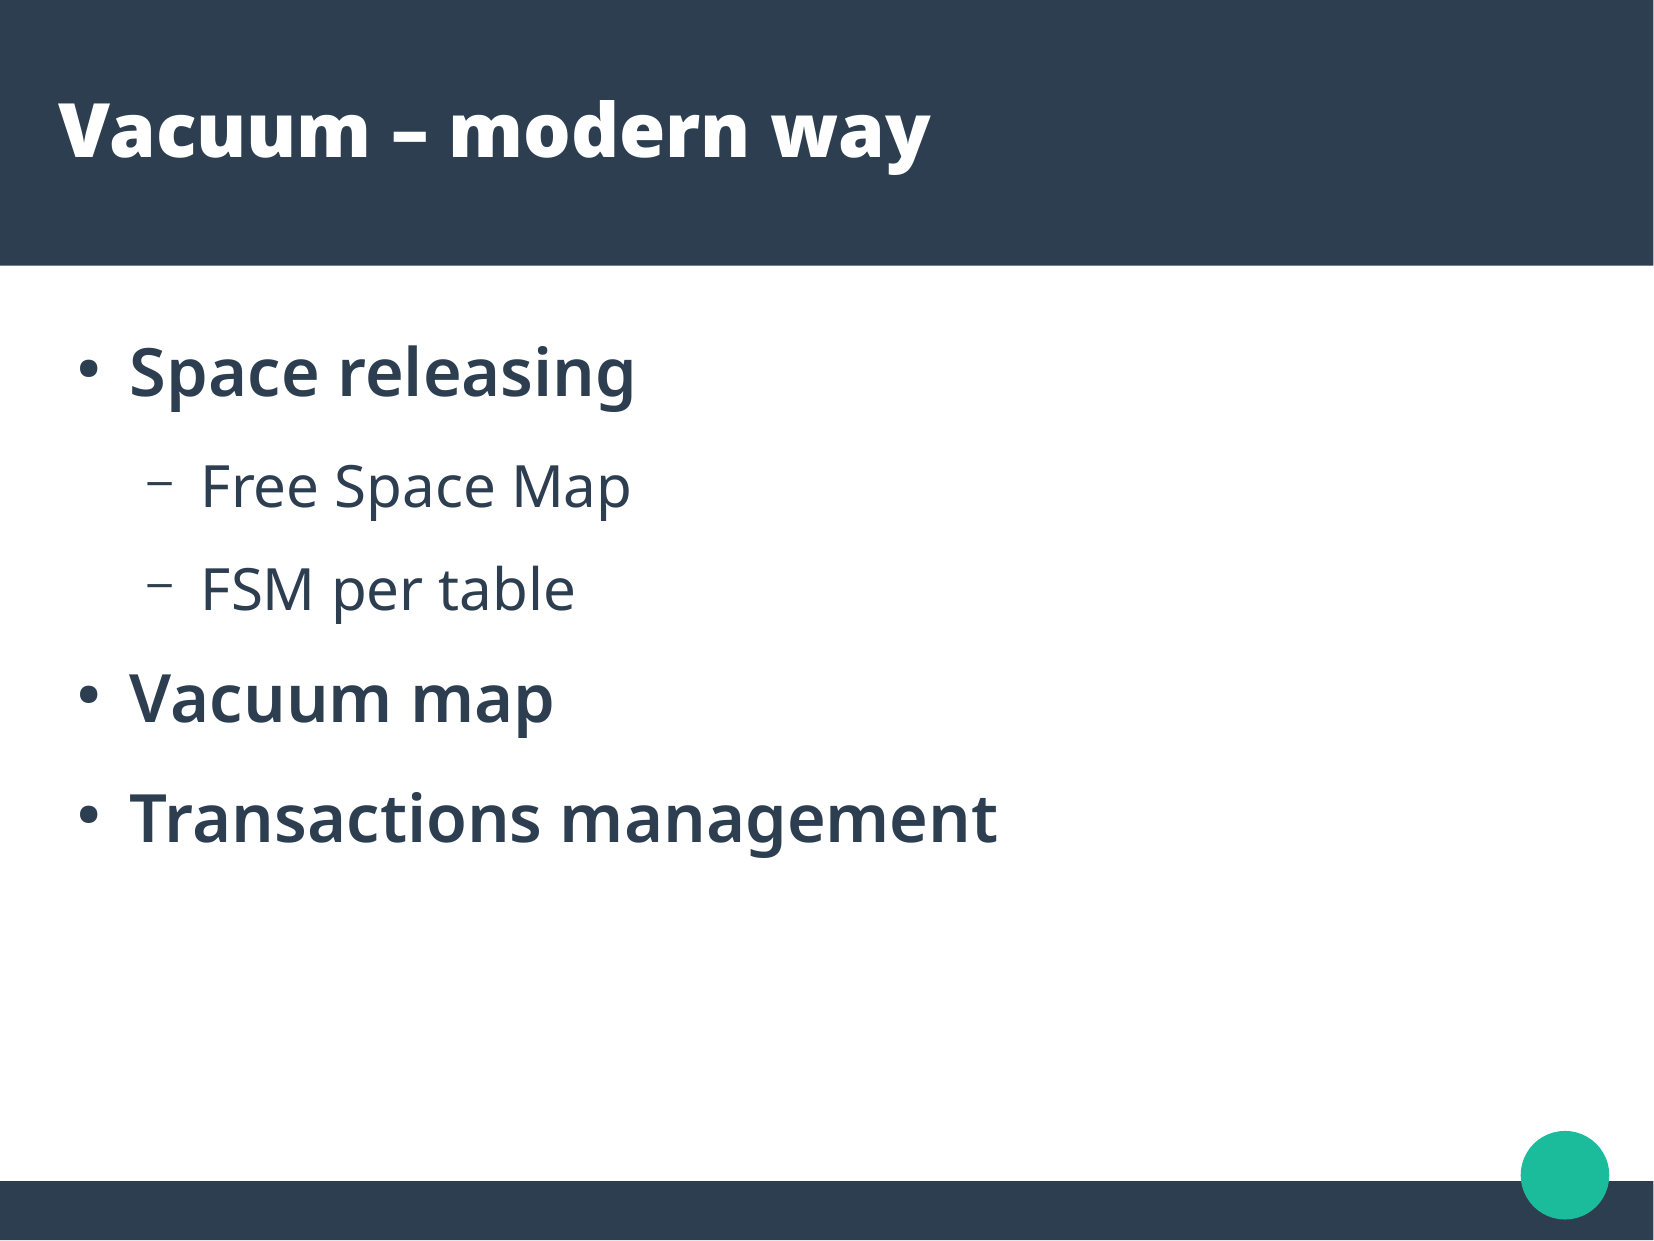

# Vacuum – modern way
Space releasing
Free Space Map
FSM per table
Vacuum map
Transactions management